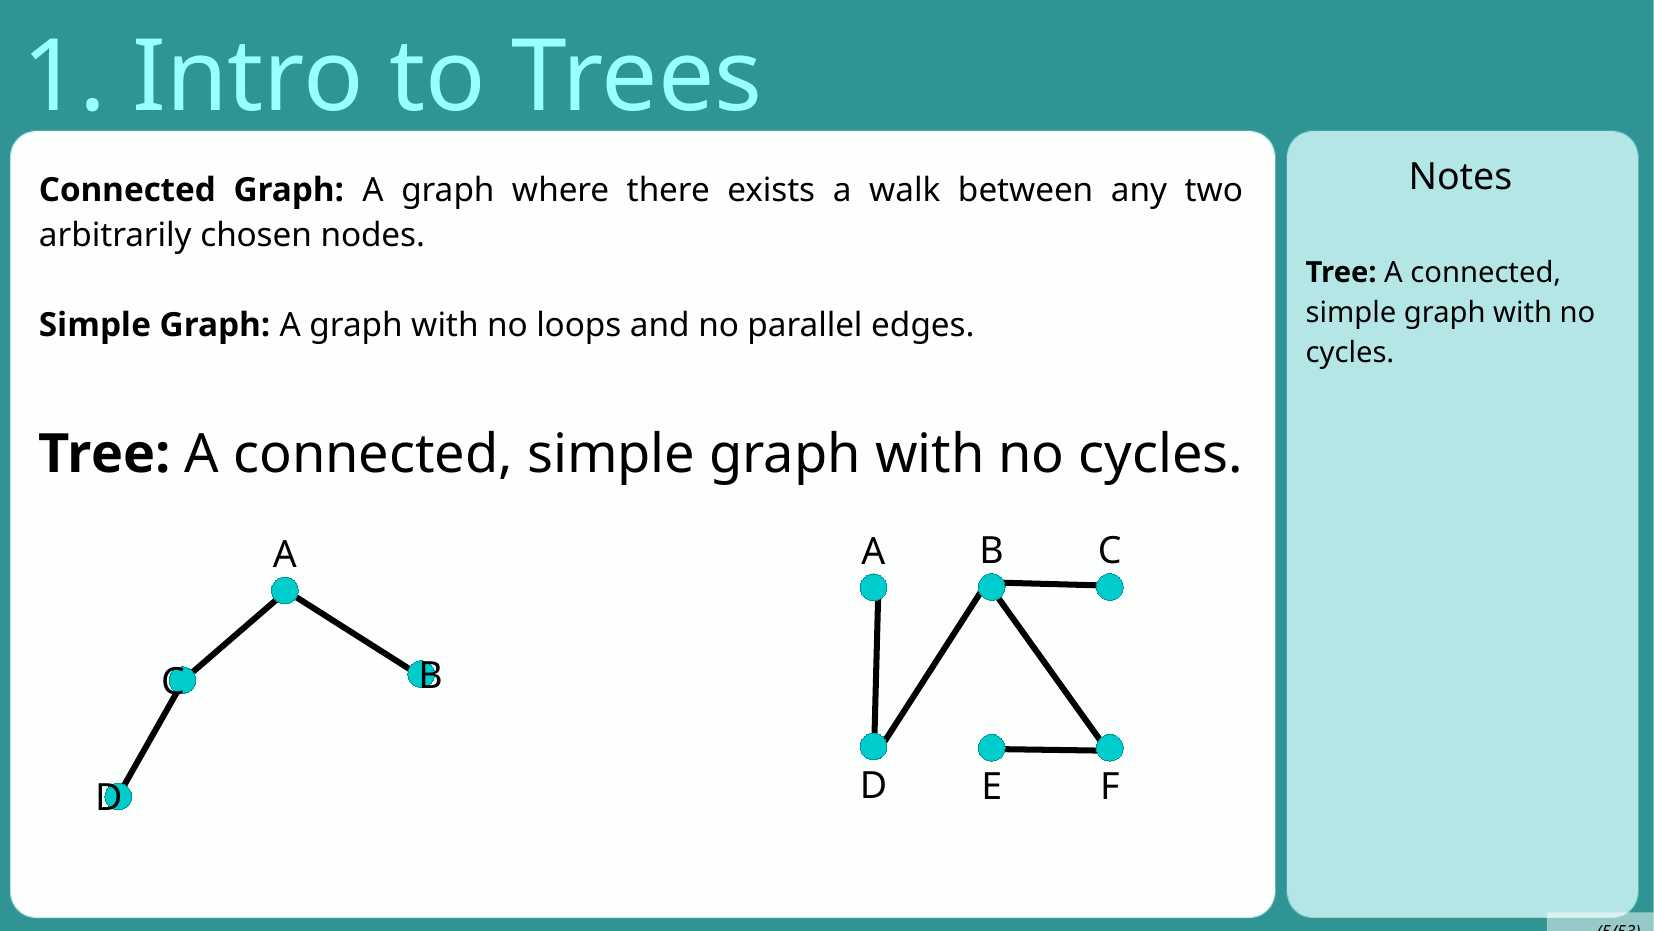

# 1. Intro to Trees
Notes
Tree: A connected, simple graph with no cycles.
Connected Graph: A graph where there exists a walk between any two arbitrarily chosen nodes.
Simple Graph: A graph with no loops and no parallel edges.
Tree: A connected, simple graph with no cycles.
B
C
A
A
B
C
D
E
F
D